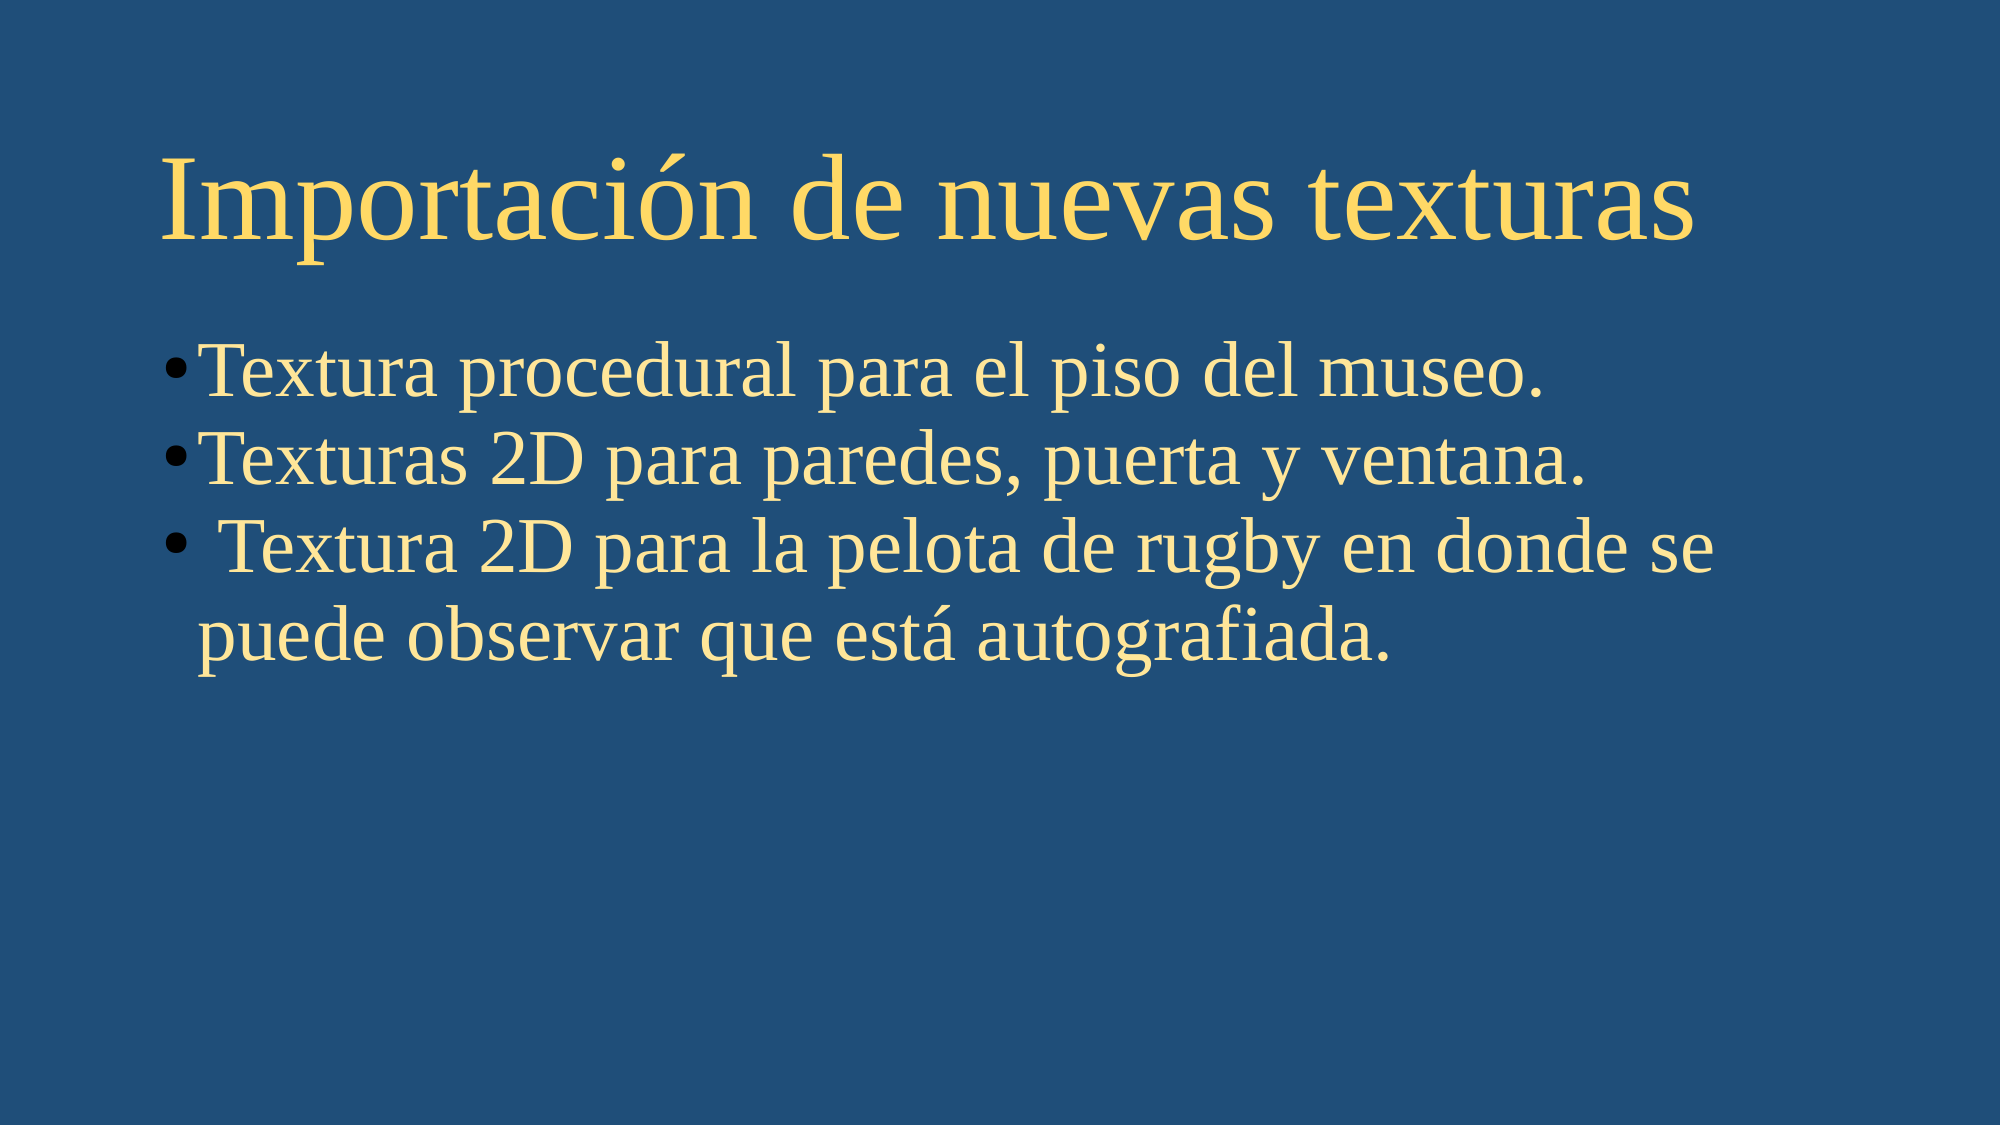

# Importación de nuevas texturas
Textura procedural para el piso del museo.
Texturas 2D para paredes, puerta y ventana.
 Textura 2D para la pelota de rugby en donde se puede observar que está autografiada.